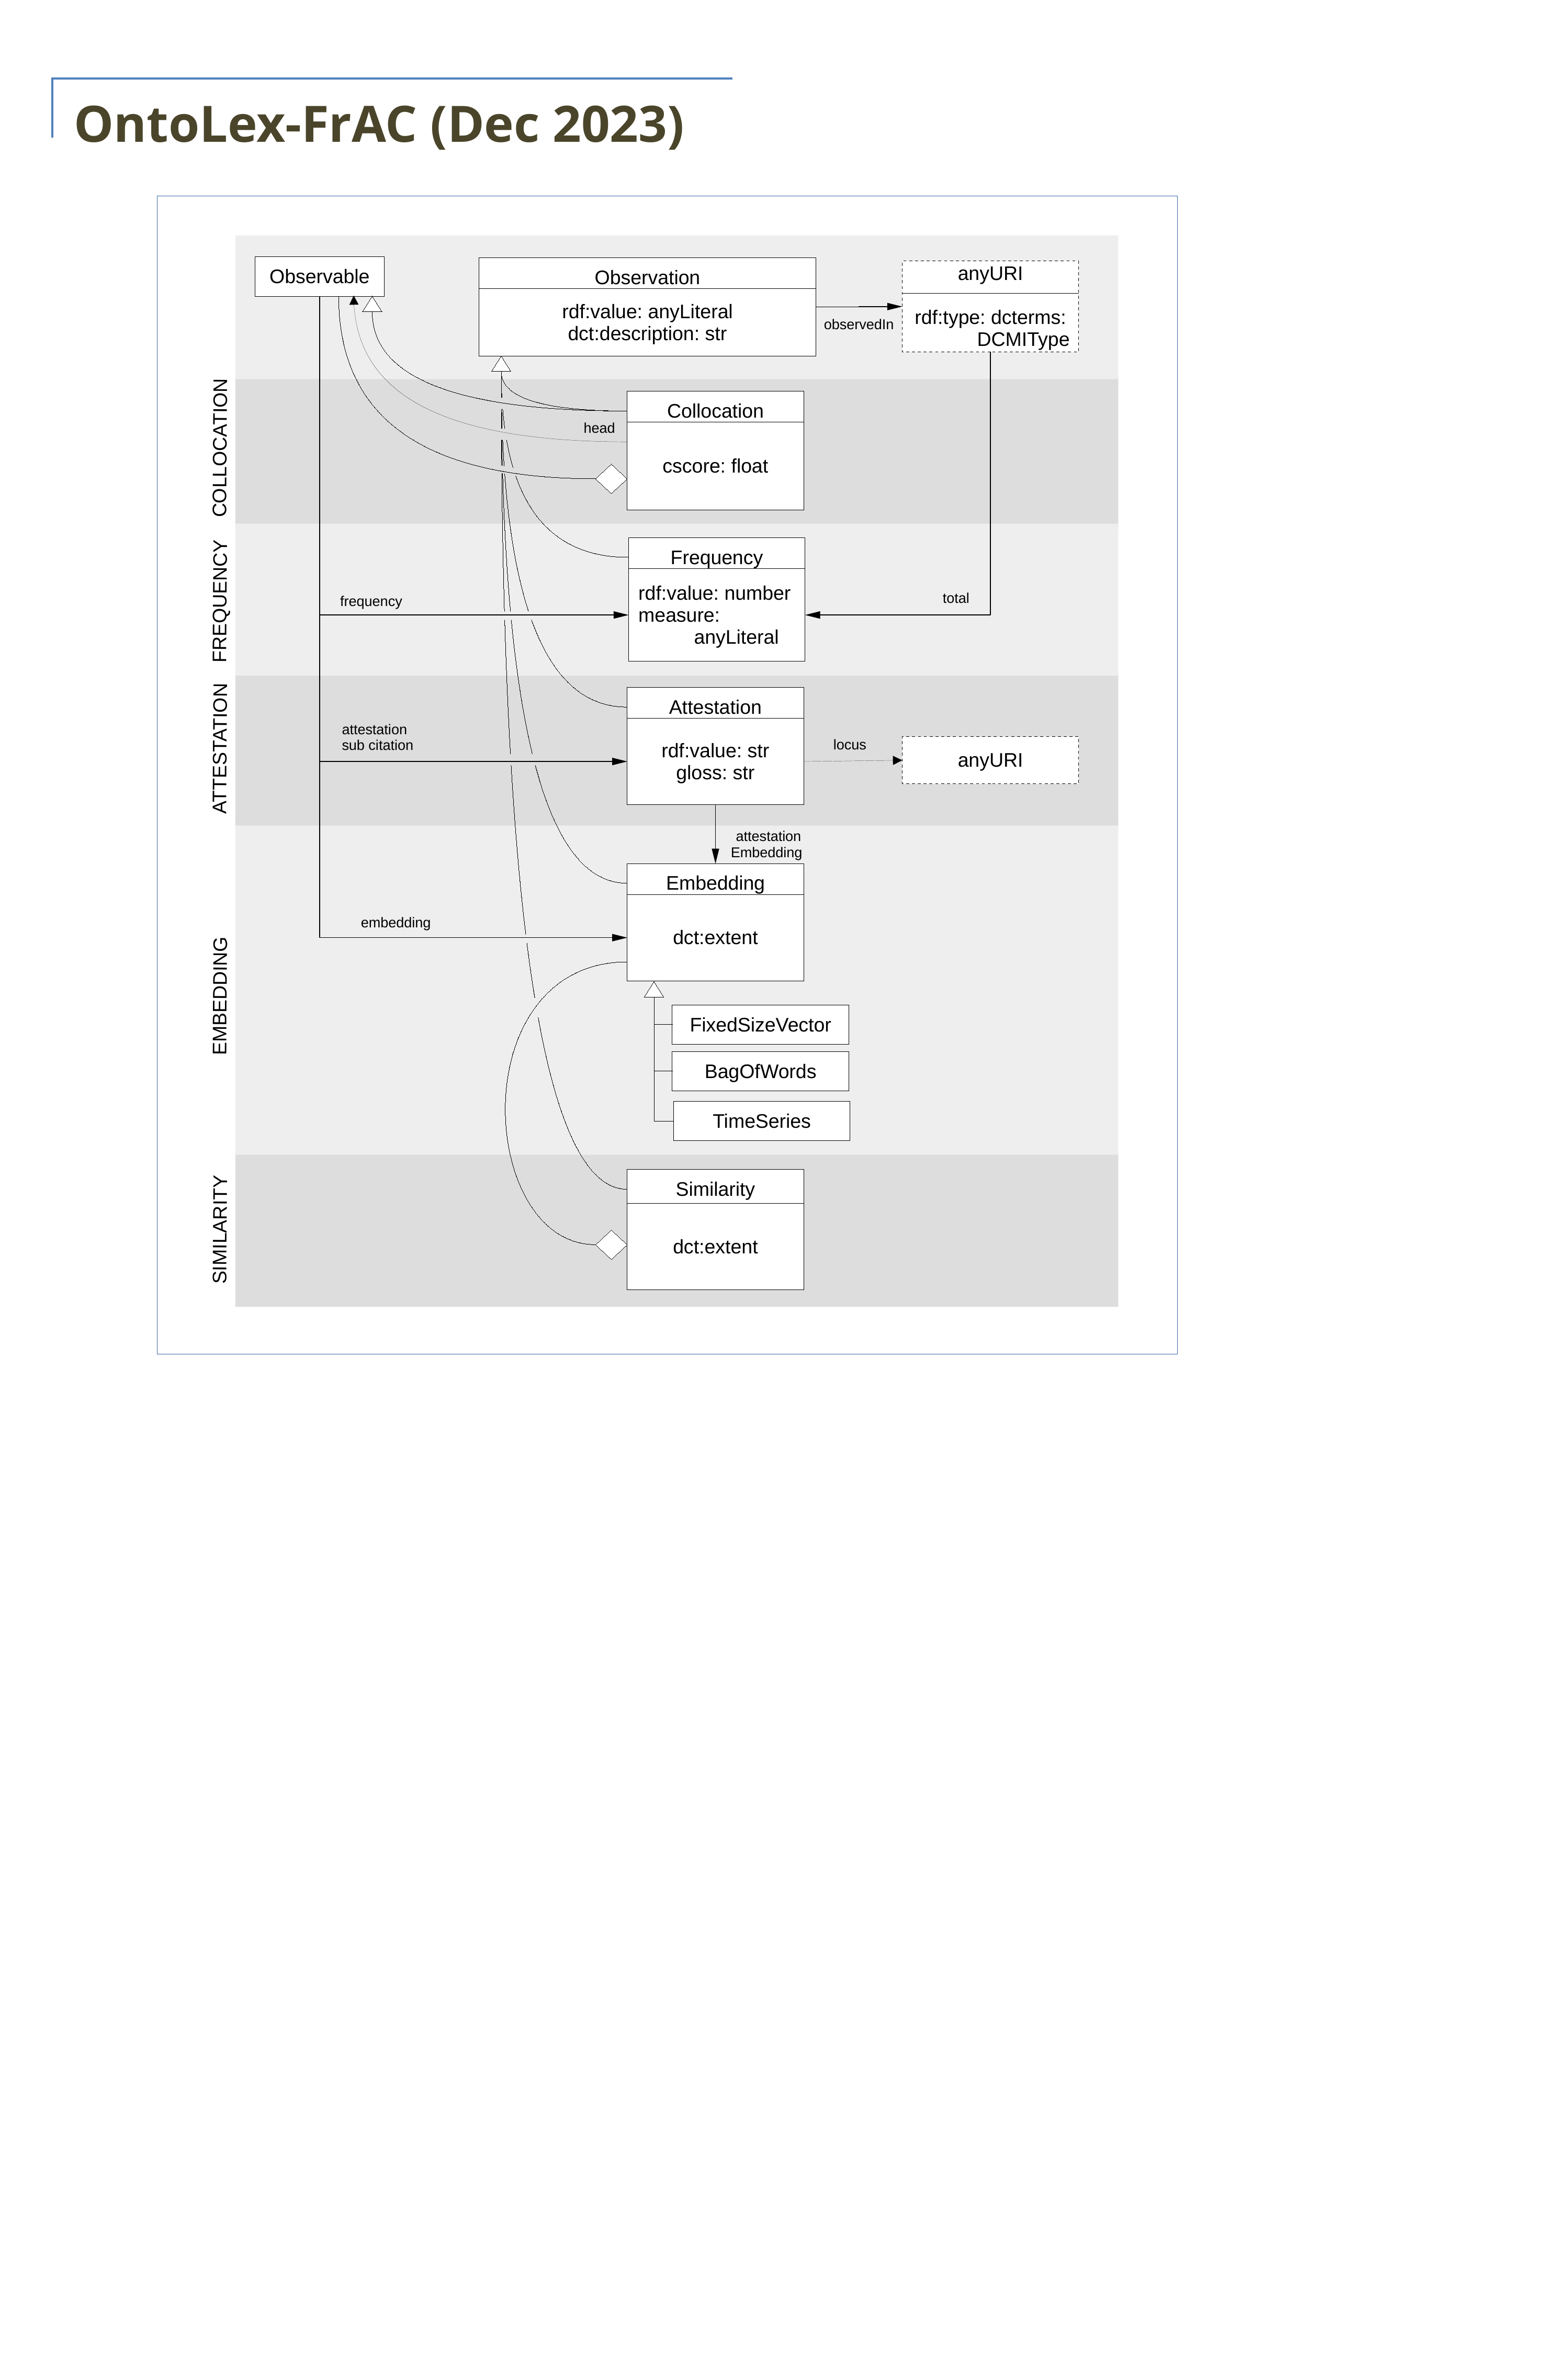

# OntoLex-FrAC (Dec 2023)
Observable
Observation
anyURI
rdf:type: dcterms:
 DCMIType
rdf:value: anyLiteral
dct:description: str
observedIn
Collocation
head
cscore: float
COLLOCATION
Frequency
rdf:value: number
measure: 			anyLiteral
FREQUENCY
total
frequency
Attestation
attestation
sub citation
rdf:value: str
gloss: str
locus
ATTESTATION
anyURI
attestation
Embedding
Embedding
dct:extent
embedding
EMBEDDING
FixedSizeVector
BagOfWords
TimeSeries
Similarity
dct:extent
SIMILARITY